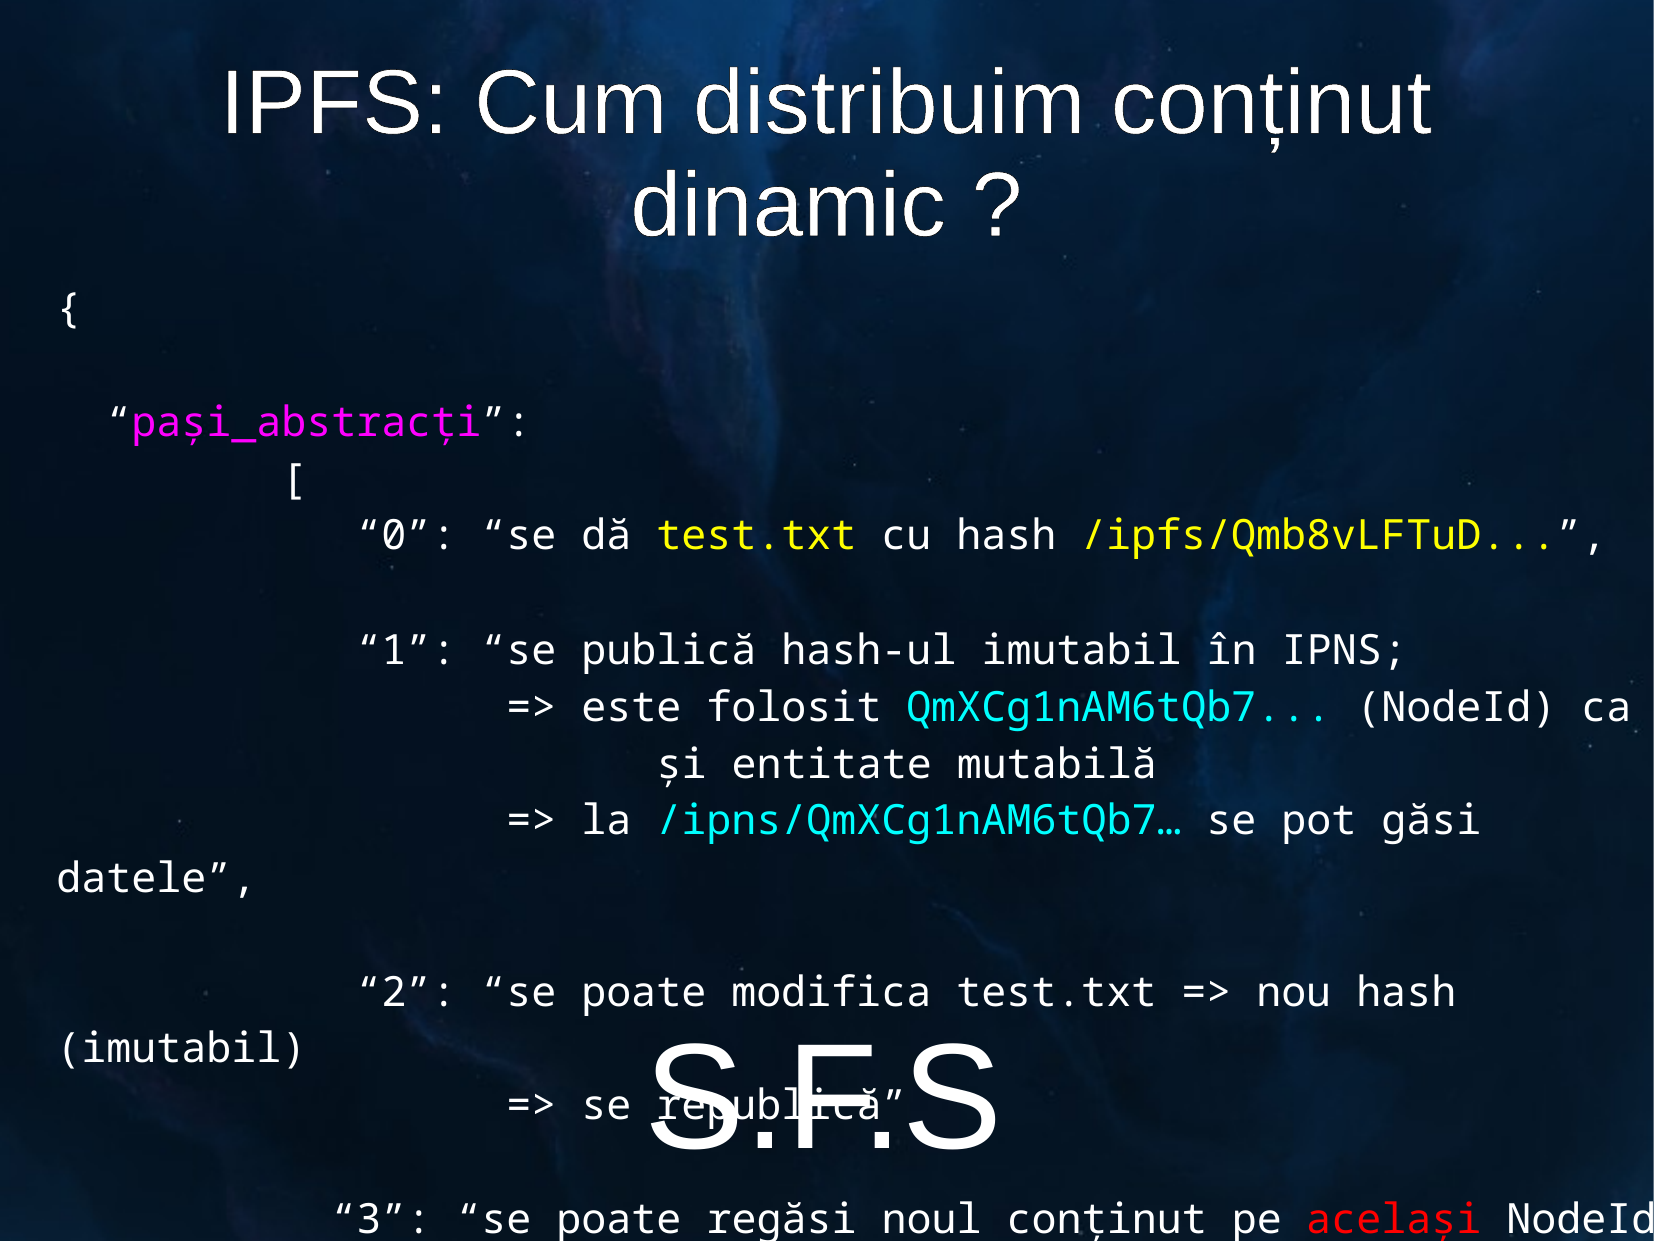

# IPFS: Cum distribuim conținut dinamic ?
{
 “pași_abstracți”:
			[
 “0”: “se dă test.txt cu hash /ipfs/Qmb8vLFTuD...”,
 “1”: “se publică hash-ul imutabil în IPNS;
 => este folosit QmXCg1nAM6tQb7... (NodeId) ca și entitate mutabilă
 => la /ipns/QmXCg1nAM6tQb7… se pot găsi datele”,
 “2”: “se poate modifica test.txt => nou hash (imutabil)
 => se republică”
			 “3”: “se poate regăsi noul conținut pe același NodeId în IPNS (mutabil) după republicare”
 ]
}
S.F.S